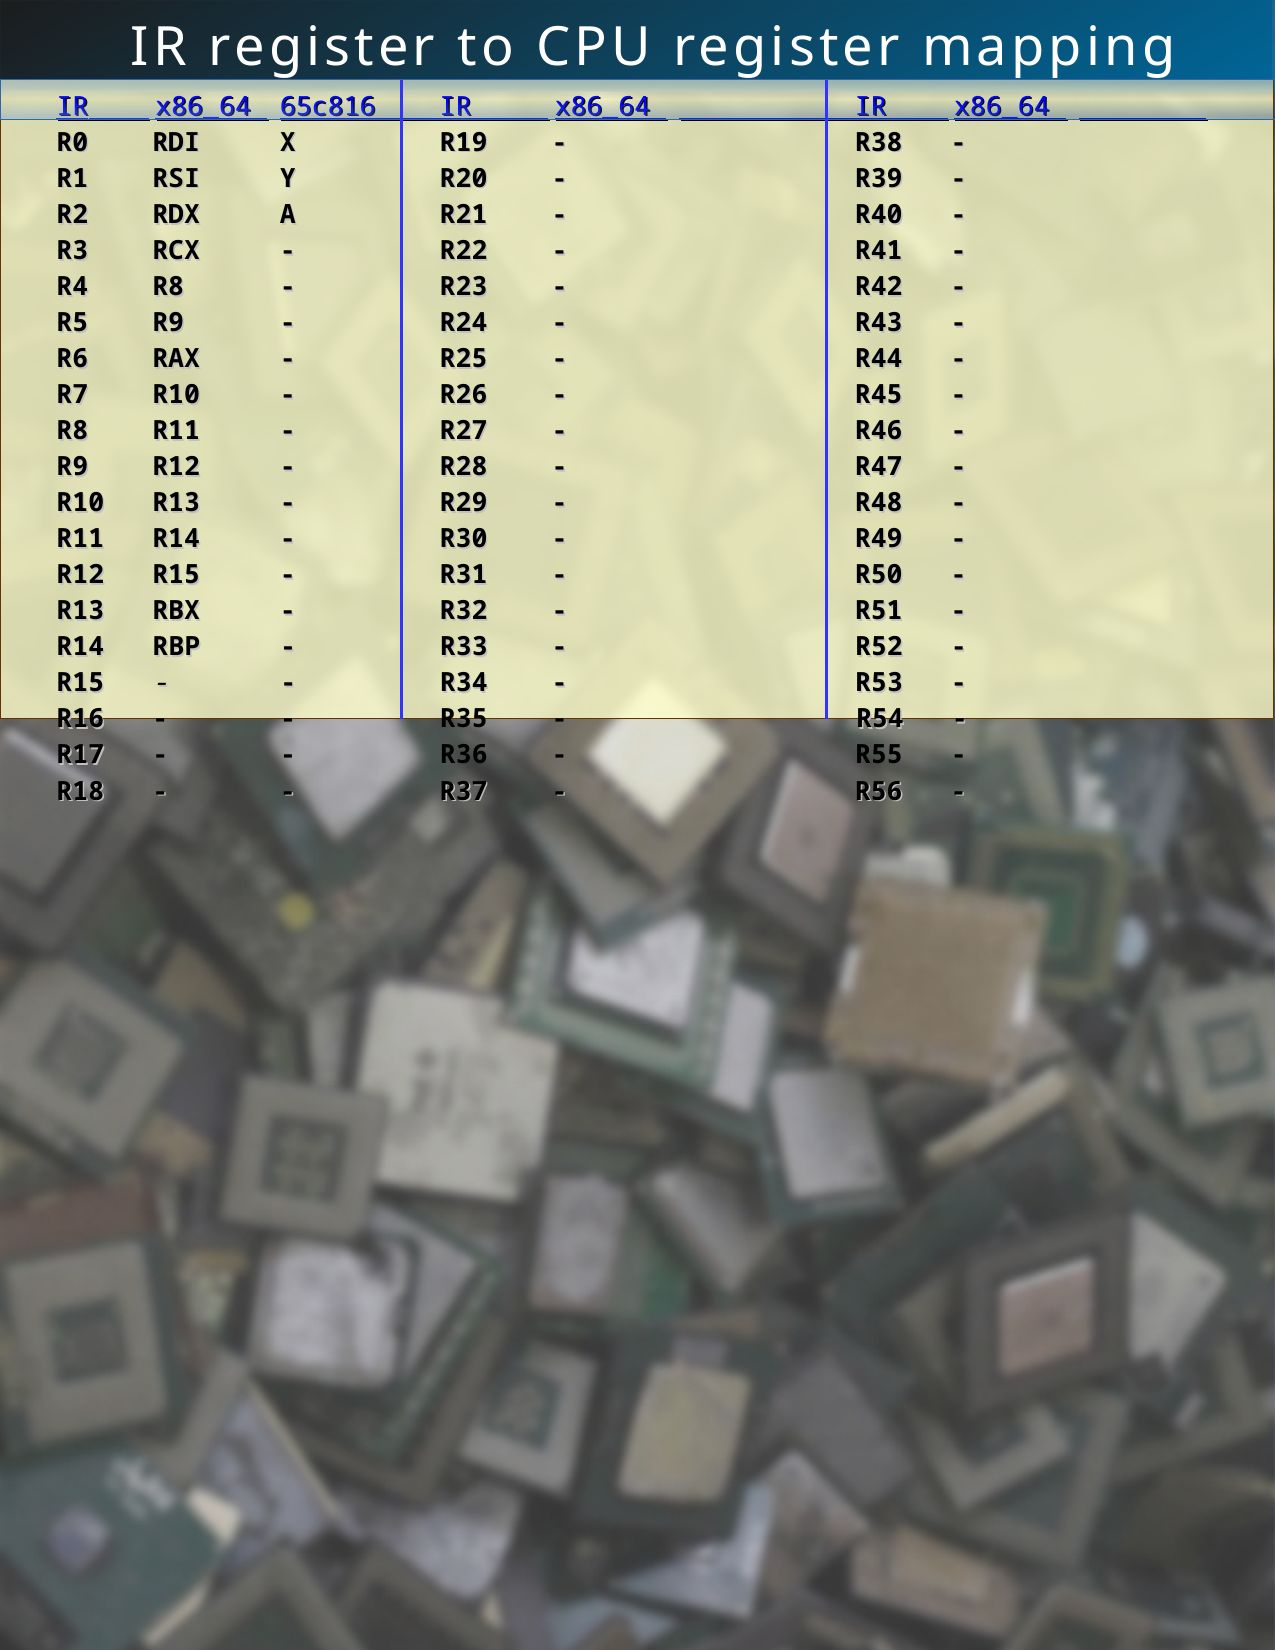

IR register to CPU register mapping
IR x86_64 65c816 IR x86_64 IR x86_64
R0 RDI X R19 - R38 -
R1 RSI Y R20 - R39 -
R2 RDX A R21 - R40 -
R3 RCX - R22 - R41 -
R4 R8 - R23 - R42 -
R5 R9 - R24 - R43 -
R6 RAX - R25 - R44 -
R7 R10 - R26 - R45 -
R8 R11 - R27 - R46 -
R9 R12 - R28 - R47 -
R10 R13 - R29 - R48 -
R11 R14 - R30 - R49 -
R12 R15 - R31 - R50 -
R13 RBX - R32 - R51 -
R14 RBP - R33 - R52 -
R15 - - R34 - R53 -
R16 - - R35 - R54 -
R17 - - R36 - R55 -
R18 - - R37 - R56 -